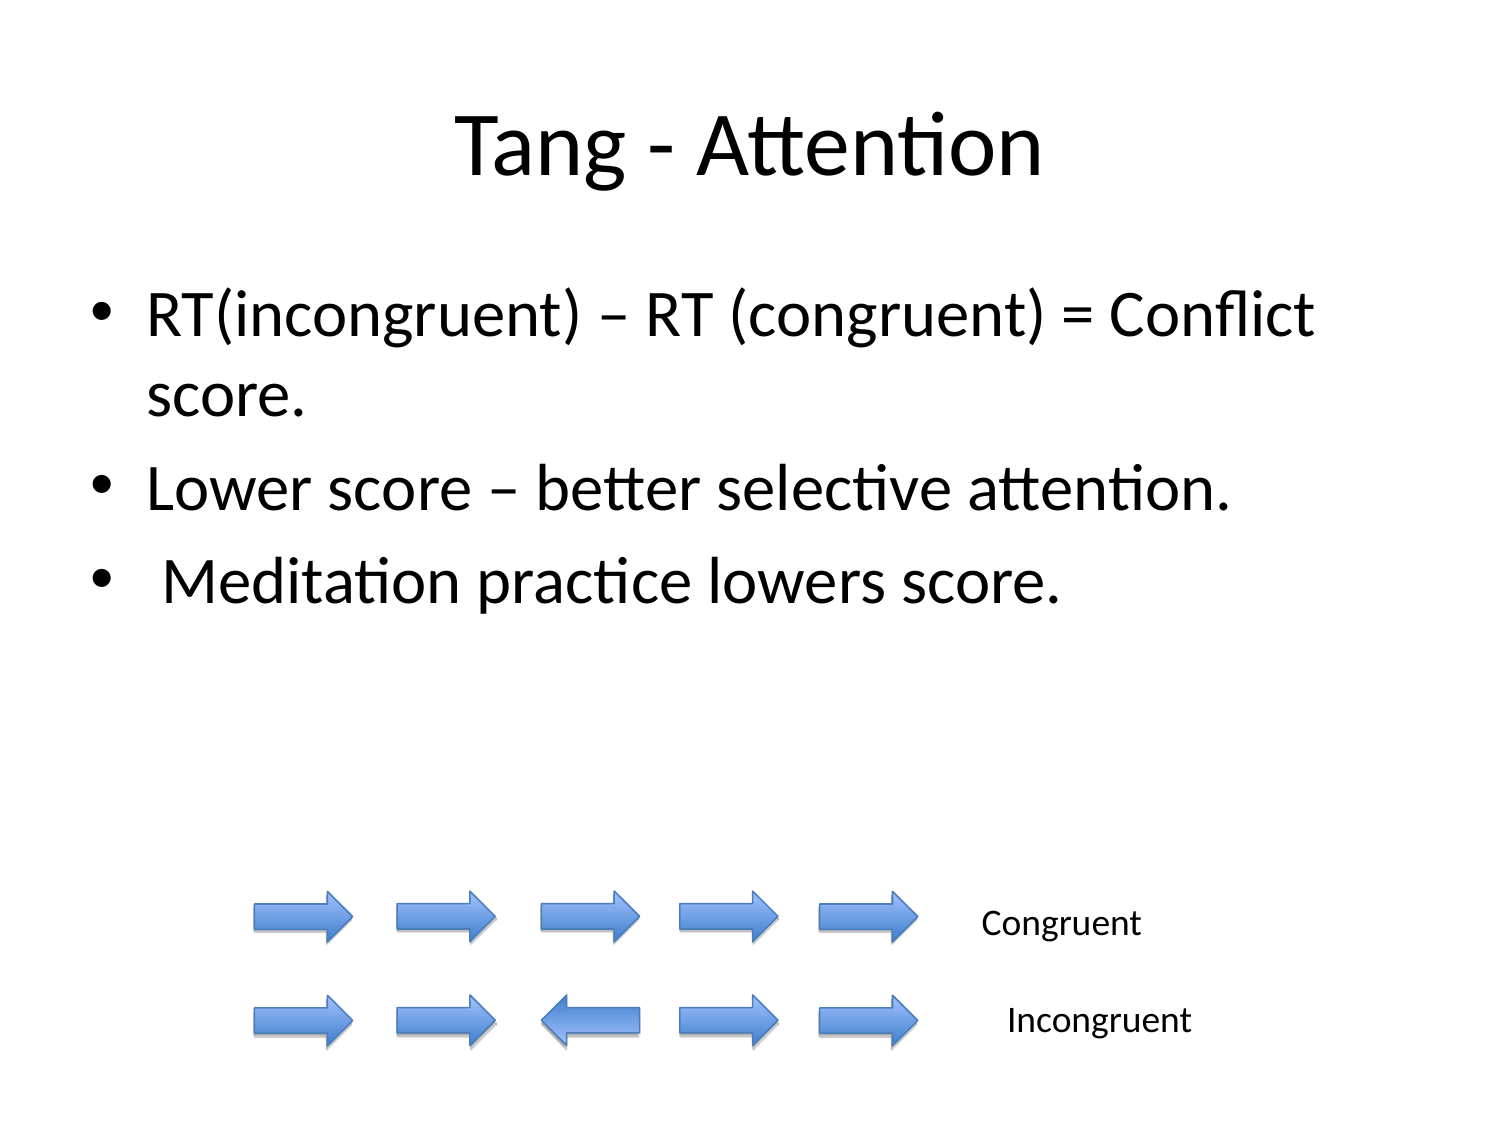

# Tang - Attention
RT(incongruent) – RT (congruent) = Conflict score.
Lower score – better selective attention.
 Meditation practice lowers score.
Congruent
Incongruent